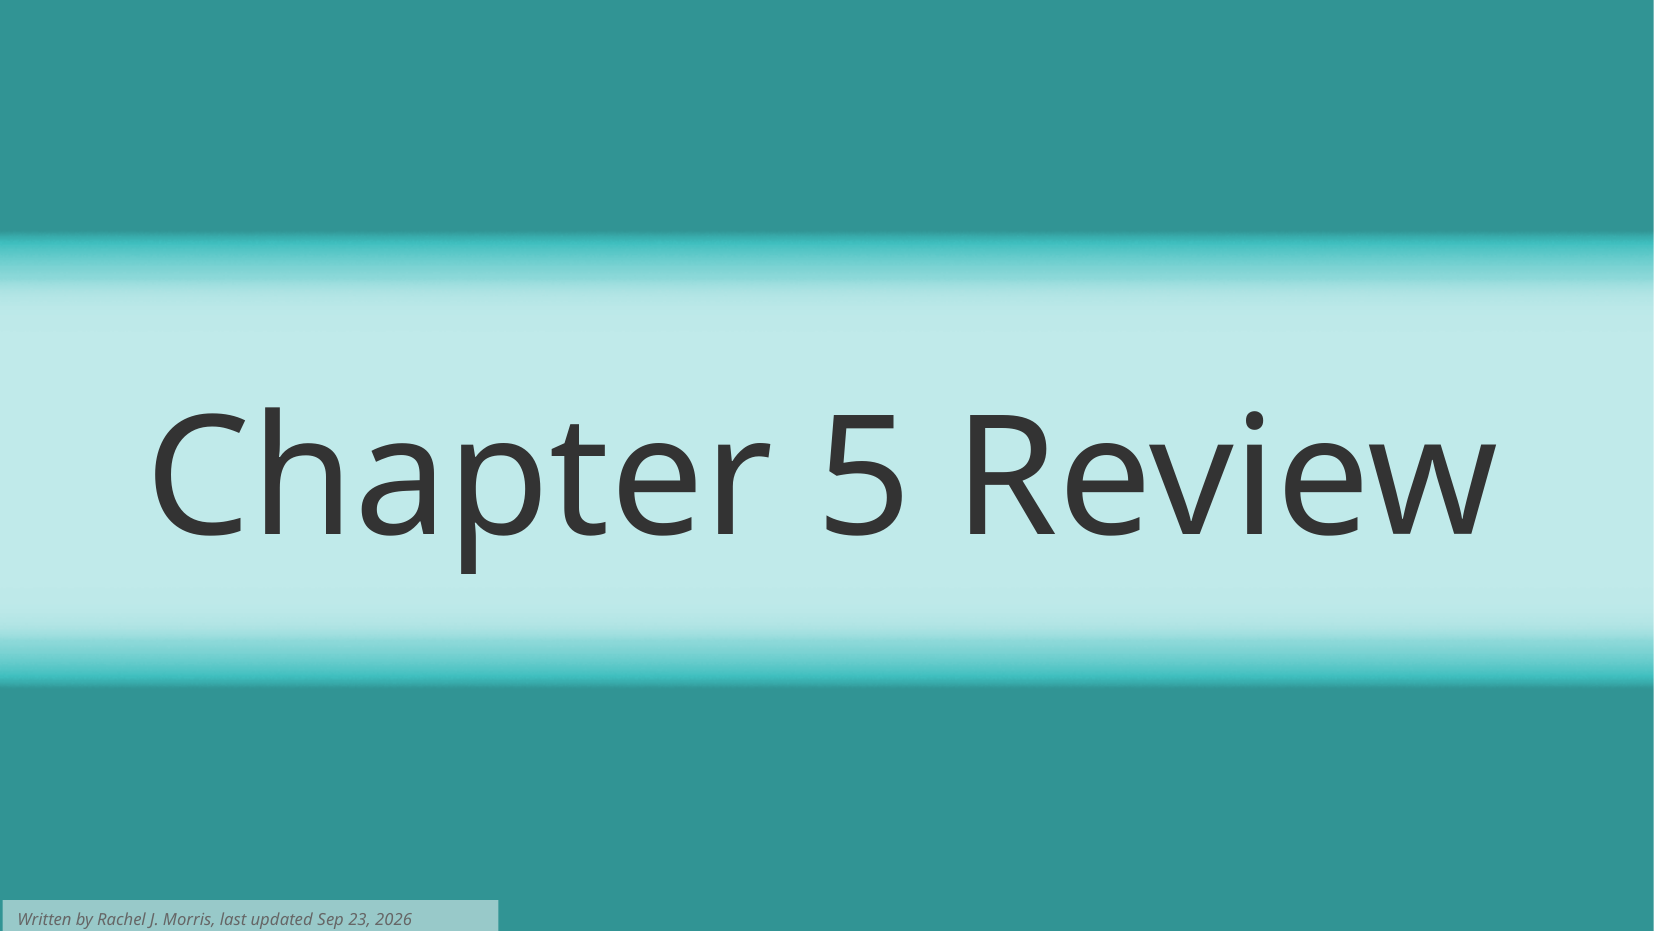

# Chapter 5 Review
Written by Rachel J. Morris, last updated